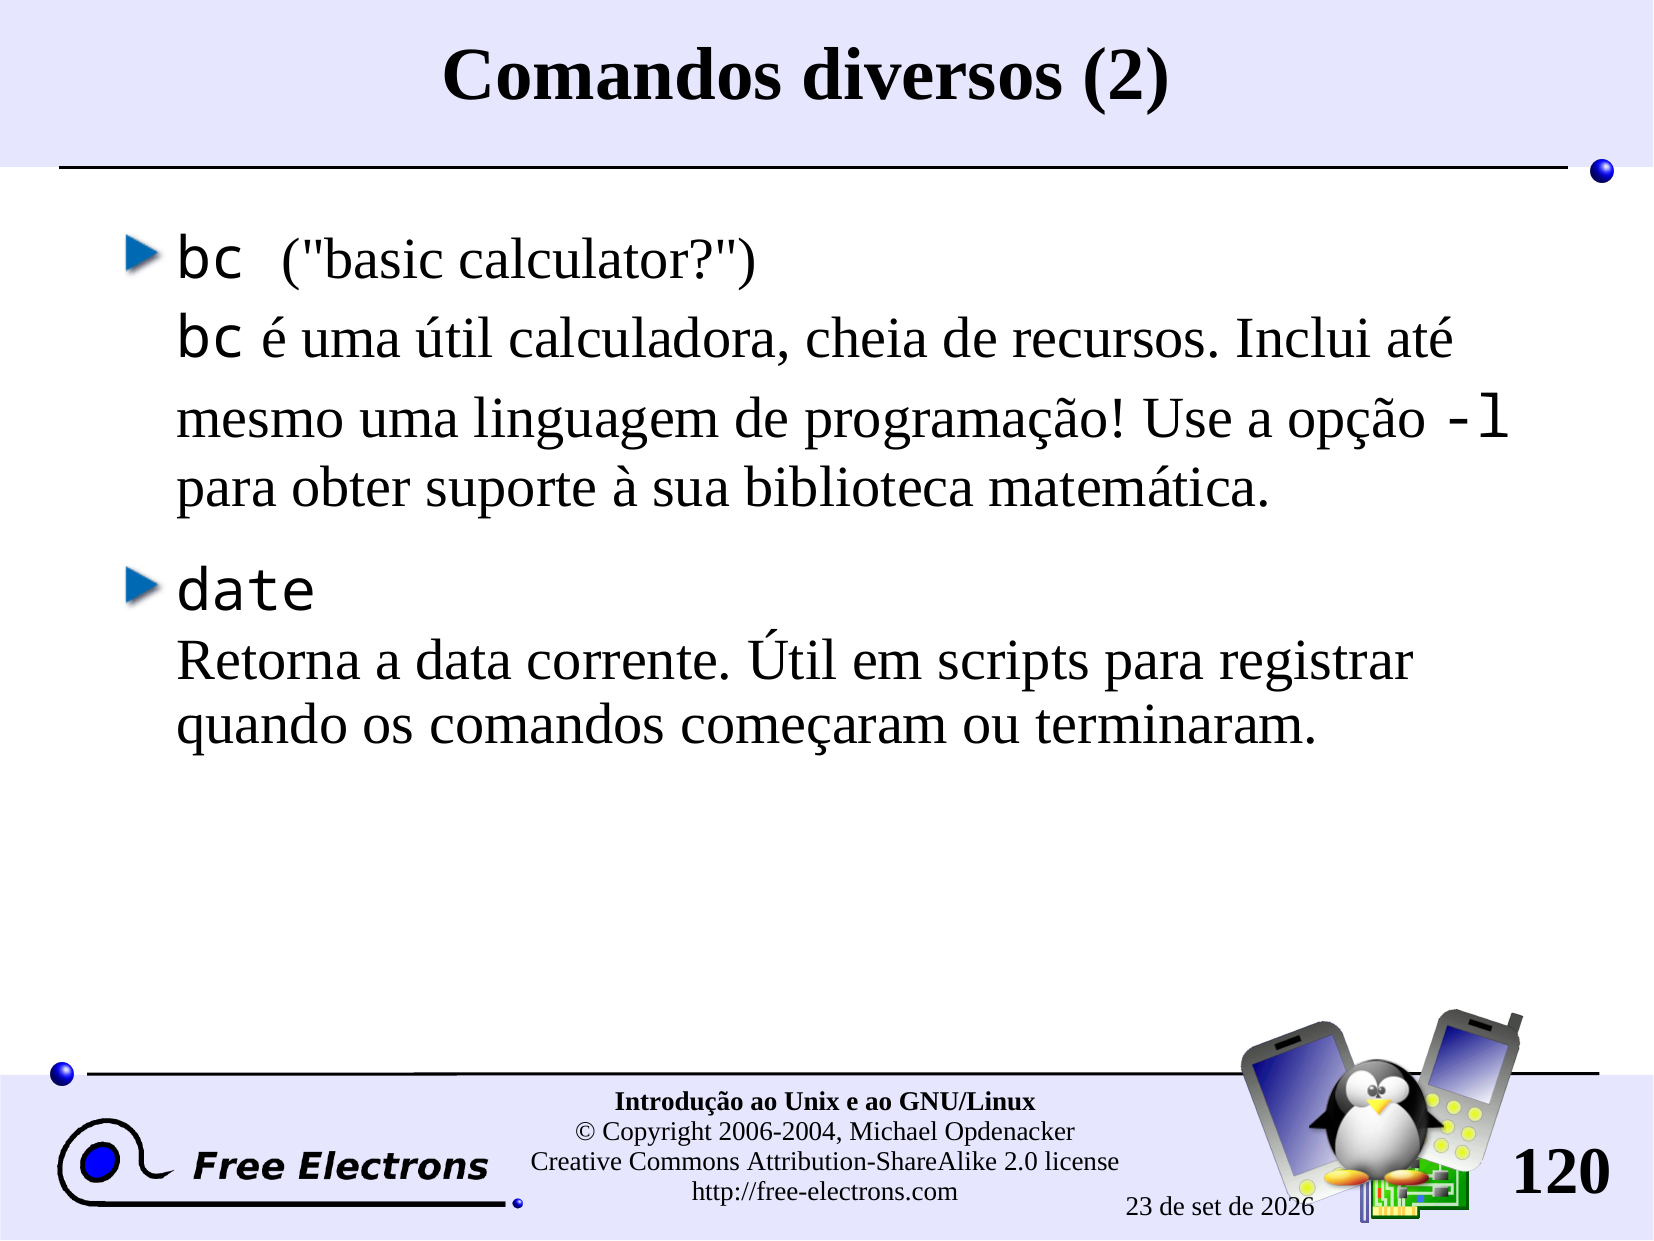

# Comandos diversos (2)
bc ("basic calculator?")
bc é uma útil calculadora, cheia de recursos. Inclui até mesmo uma linguagem de programação! Use a opção -l para obter suporte à sua biblioteca matemática.
date
Retorna a data corrente. Útil em scripts para registrar quando os comandos começaram ou terminaram.